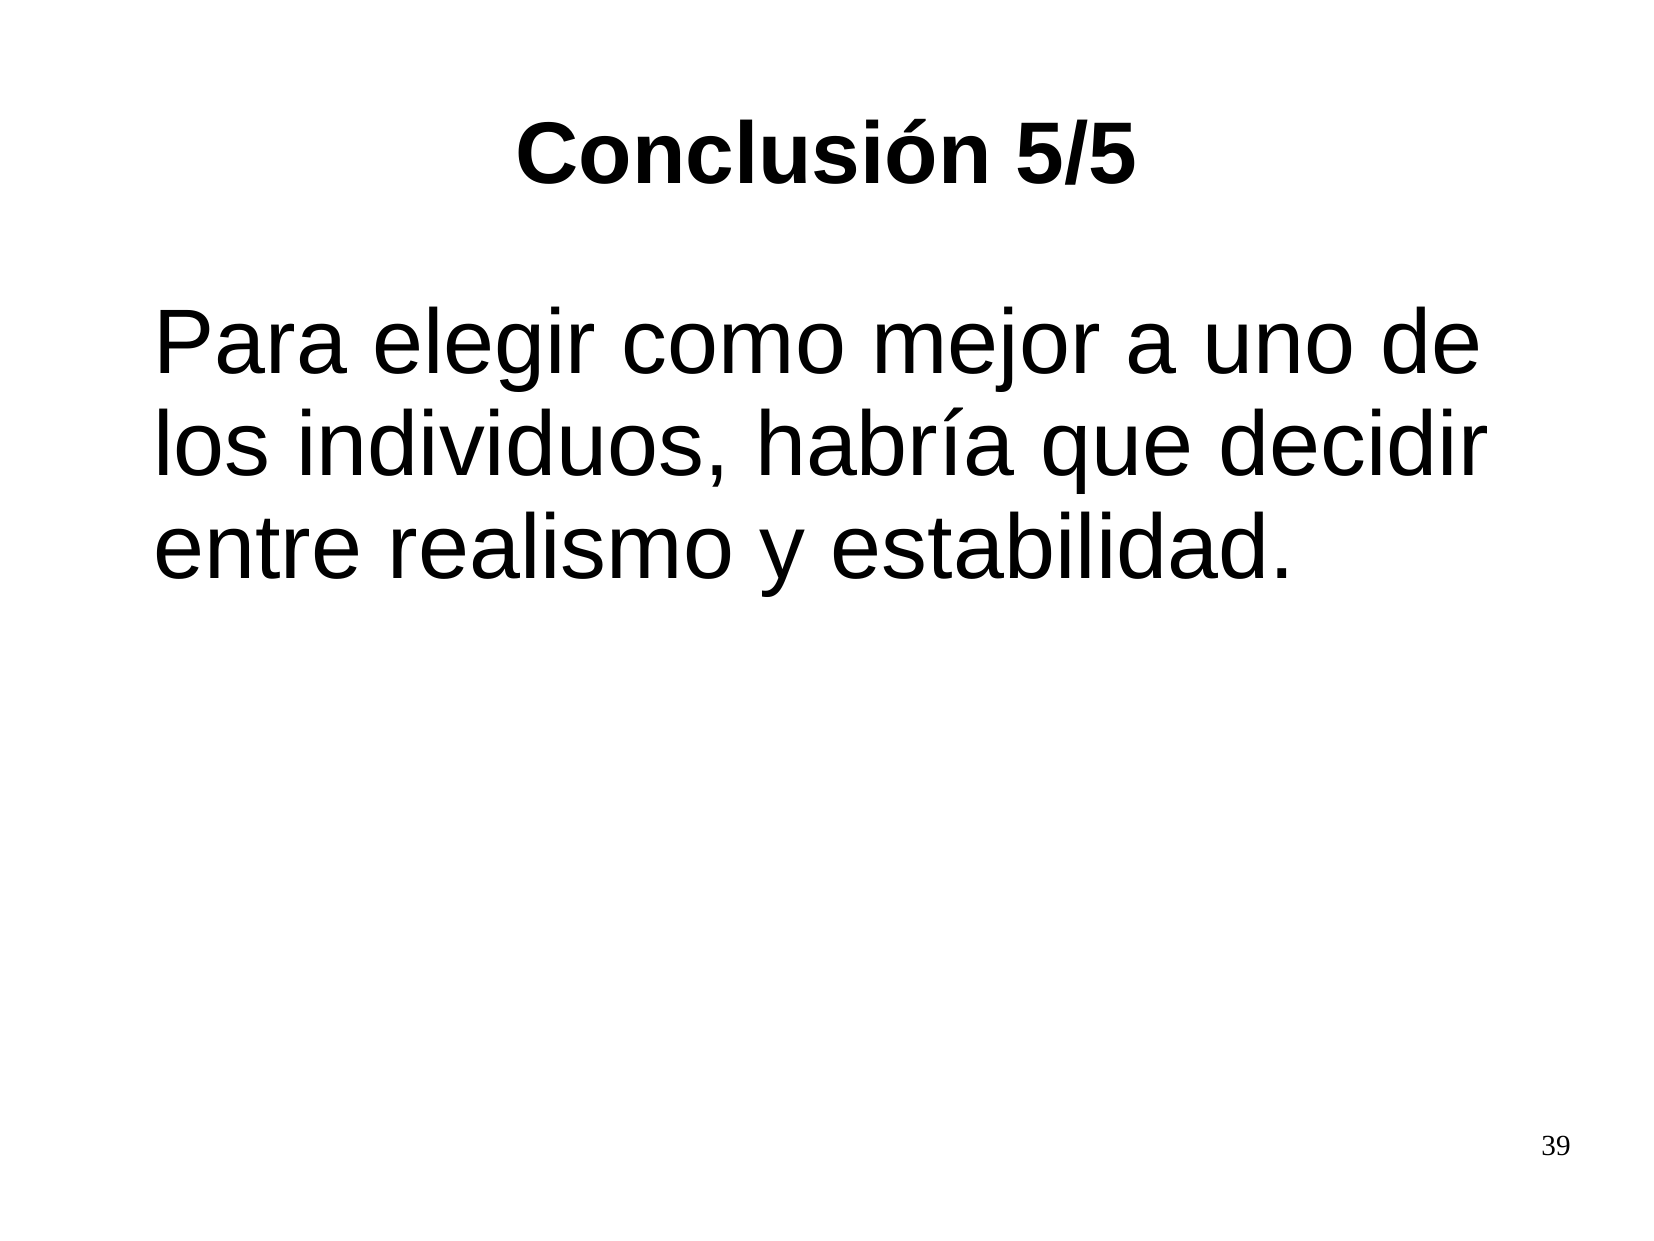

# Conclusión 5/5
Para elegir como mejor a uno de los individuos, habría que decidir entre realismo y estabilidad.
39